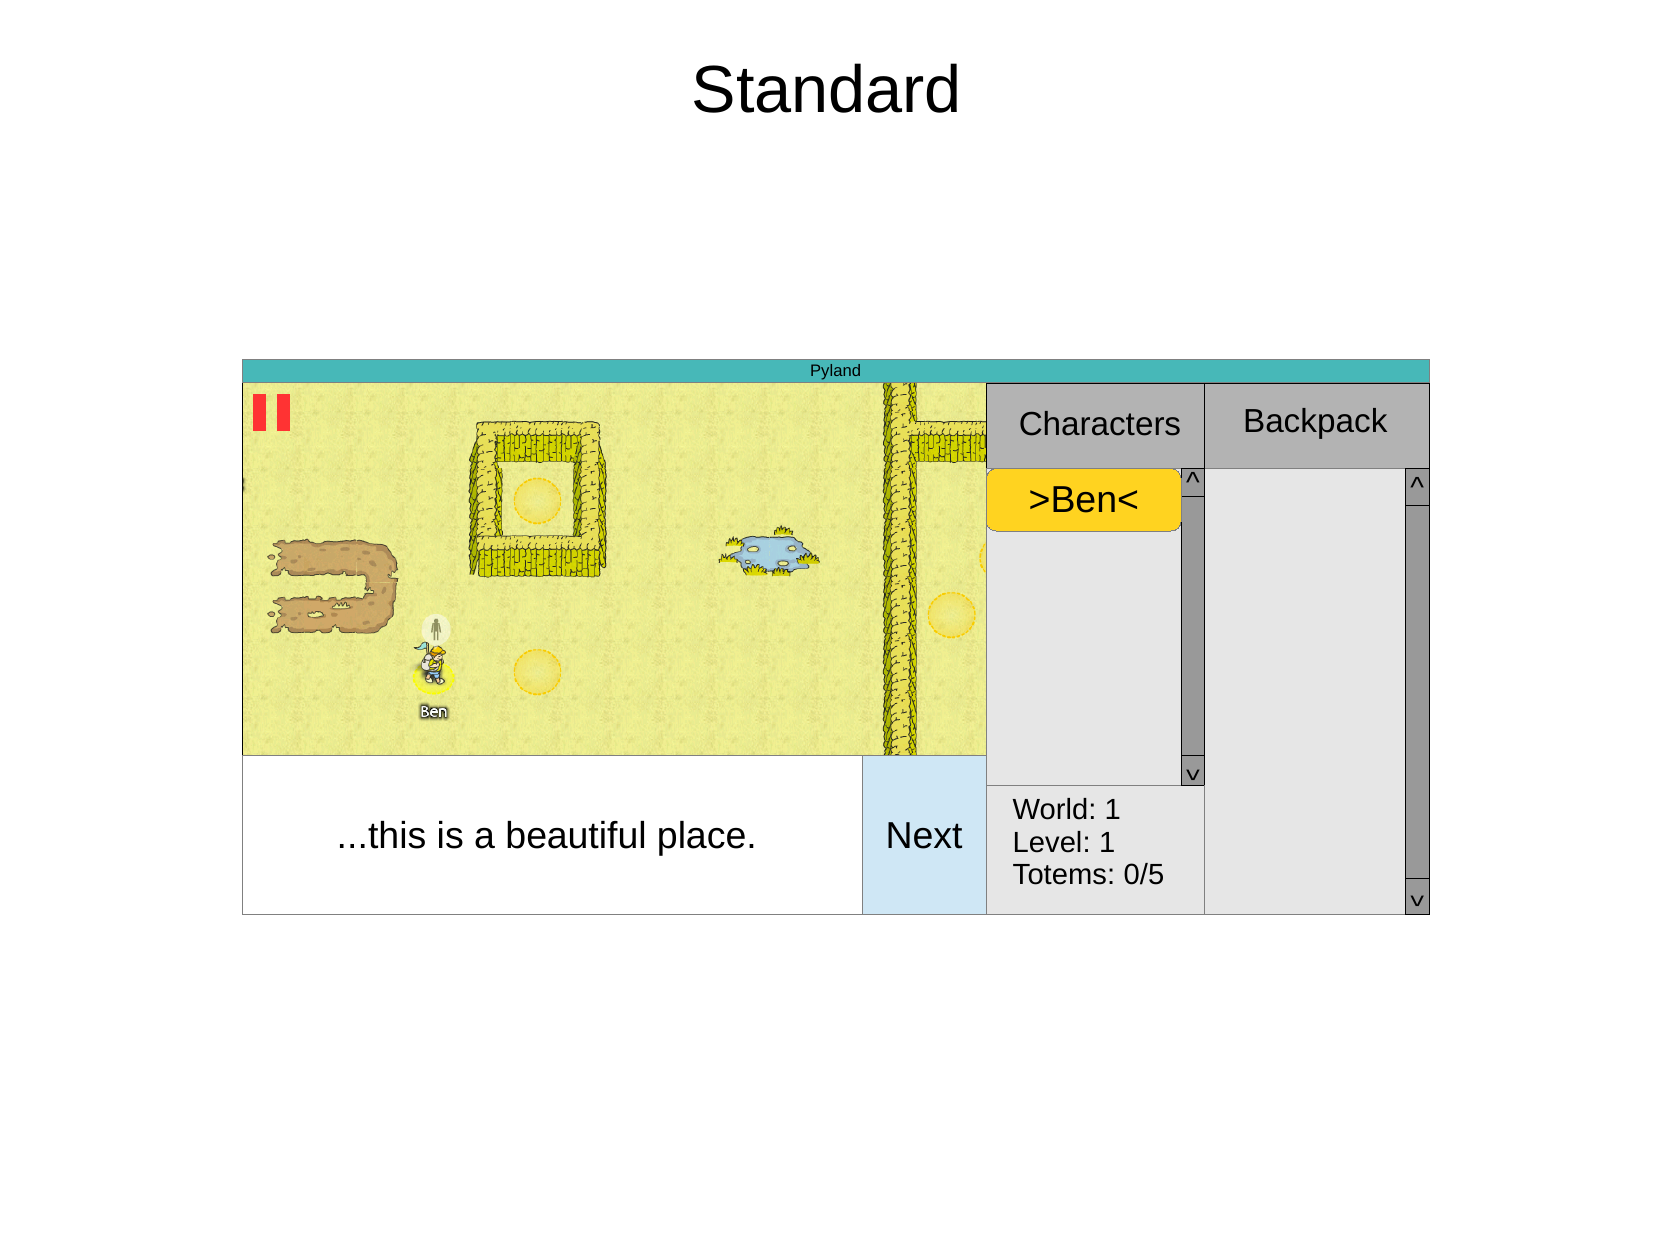

# Standard
Pyland
Backpack
Characters
^
^
^
>Ben<
...this is a beautiful place.
Next
^
World: 1
Level: 1
Totems: 0/5